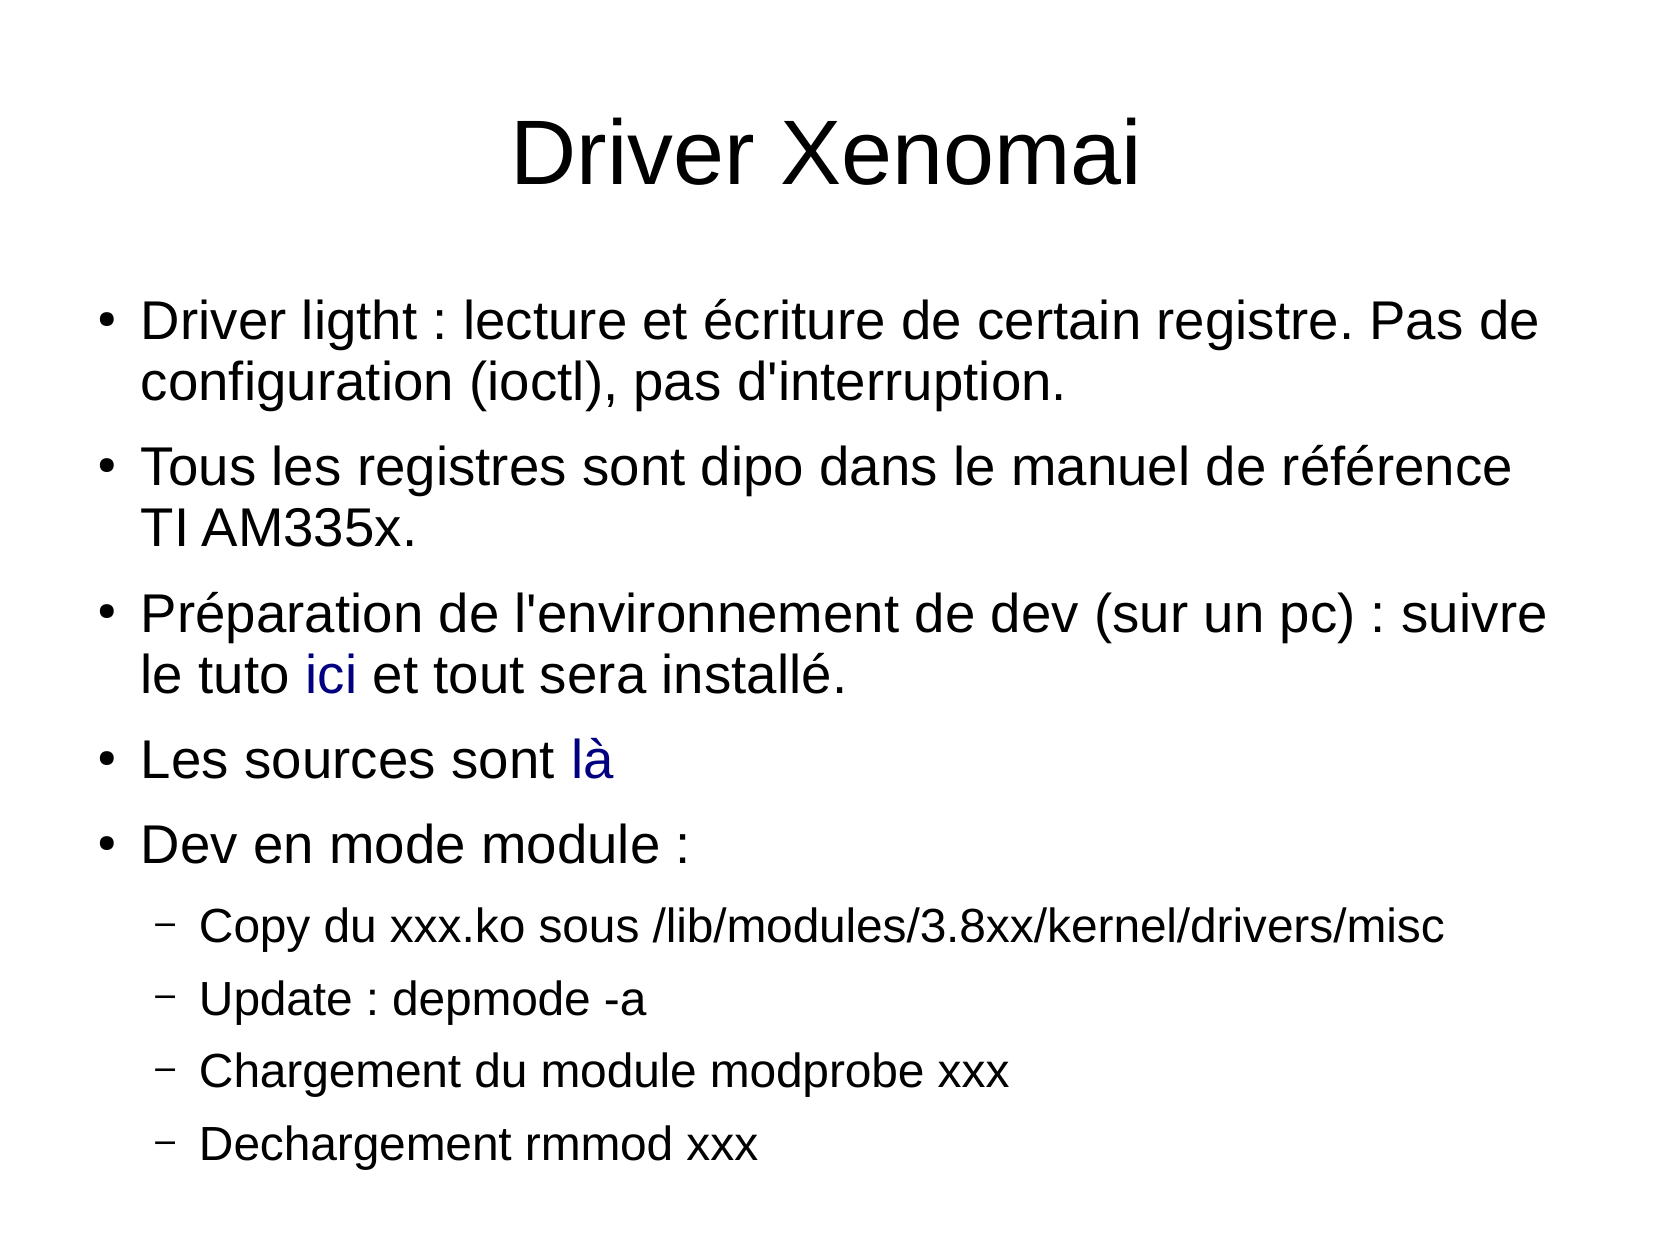

# Driver Xenomai
Driver ligtht : lecture et écriture de certain registre. Pas de configuration (ioctl), pas d'interruption.
Tous les registres sont dipo dans le manuel de référence TI AM335x.
Préparation de l'environnement de dev (sur un pc) : suivre le tuto ici et tout sera installé.
Les sources sont là
Dev en mode module :
Copy du xxx.ko sous /lib/modules/3.8xx/kernel/drivers/misc
Update : depmode -a
Chargement du module modprobe xxx
Dechargement rmmod xxx